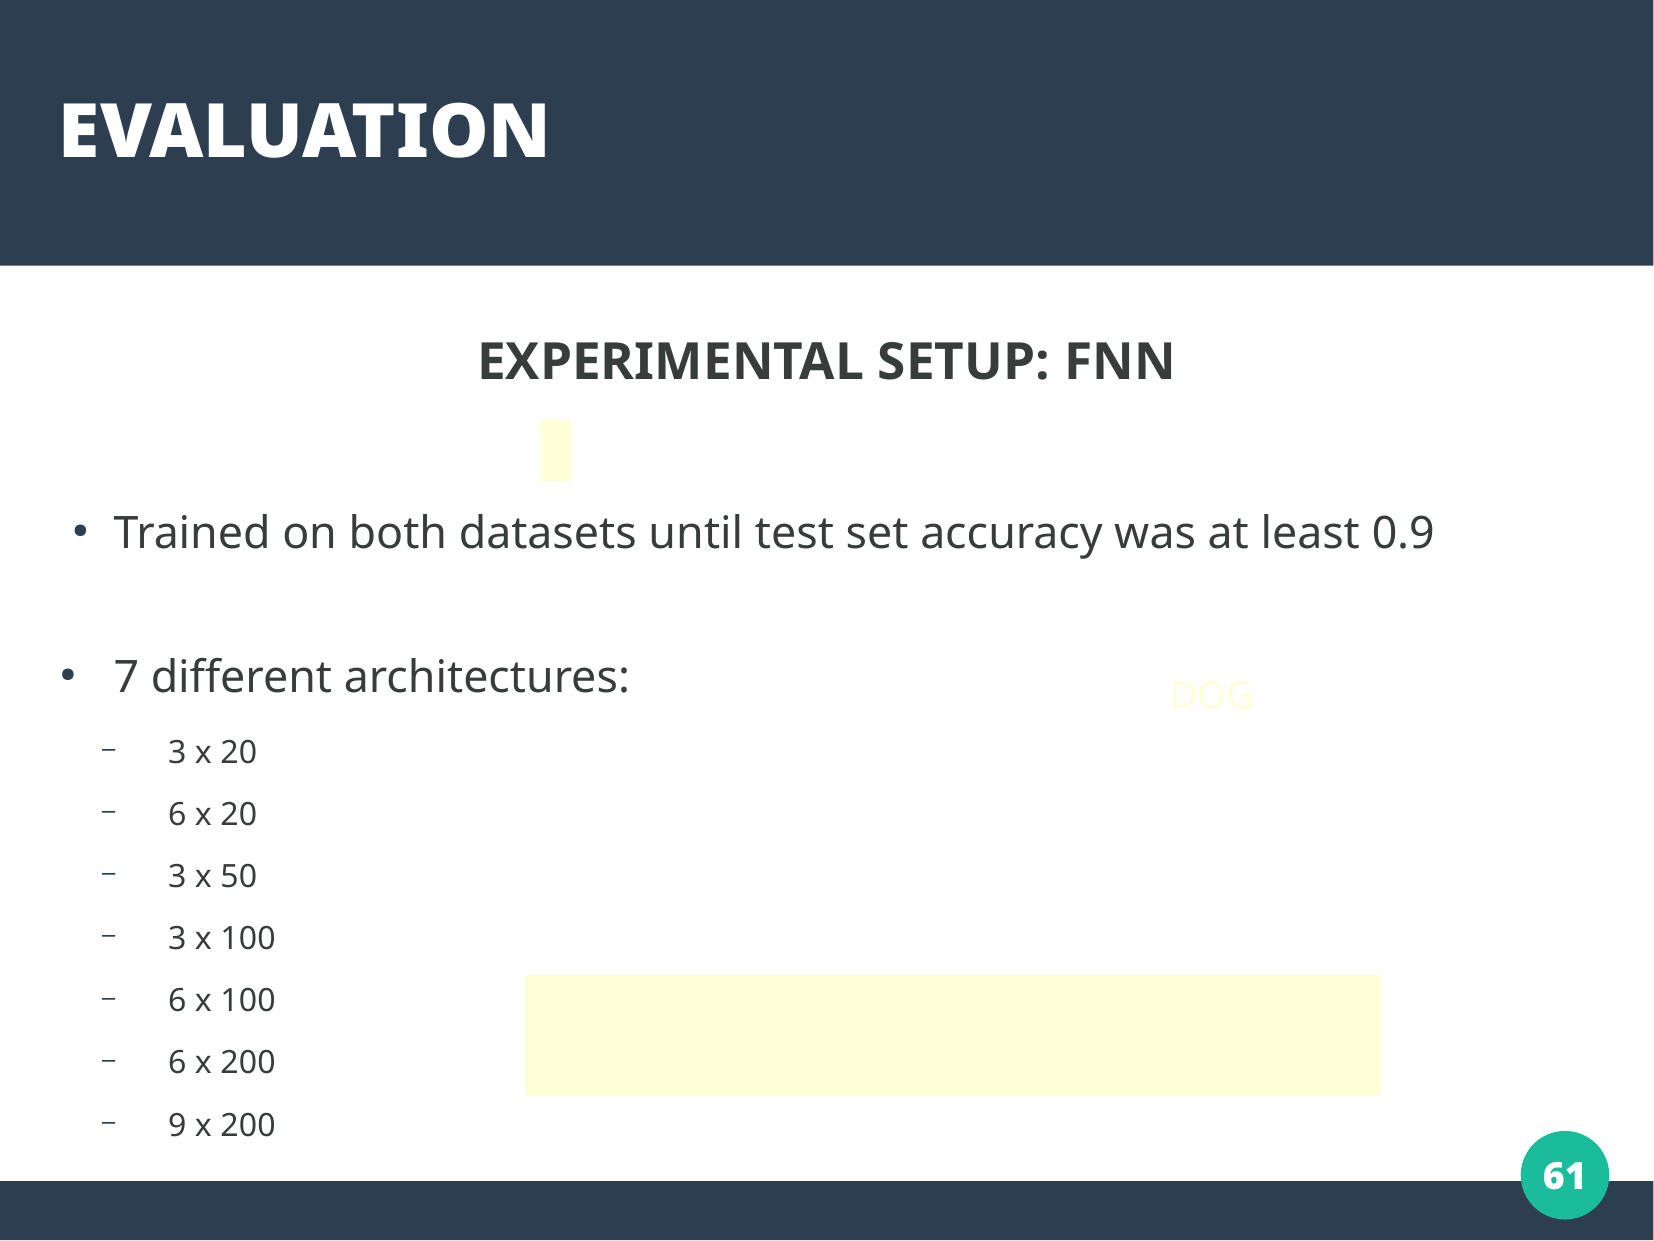

# EVALUATION
EXPERIMENTAL SETUP: FNN
Trained on both datasets until test set accuracy was at least 0.9
7 different architectures:
3 x 20
6 x 20
3 x 50
3 x 100
6 x 100
6 x 200
9 x 200
DOG
61